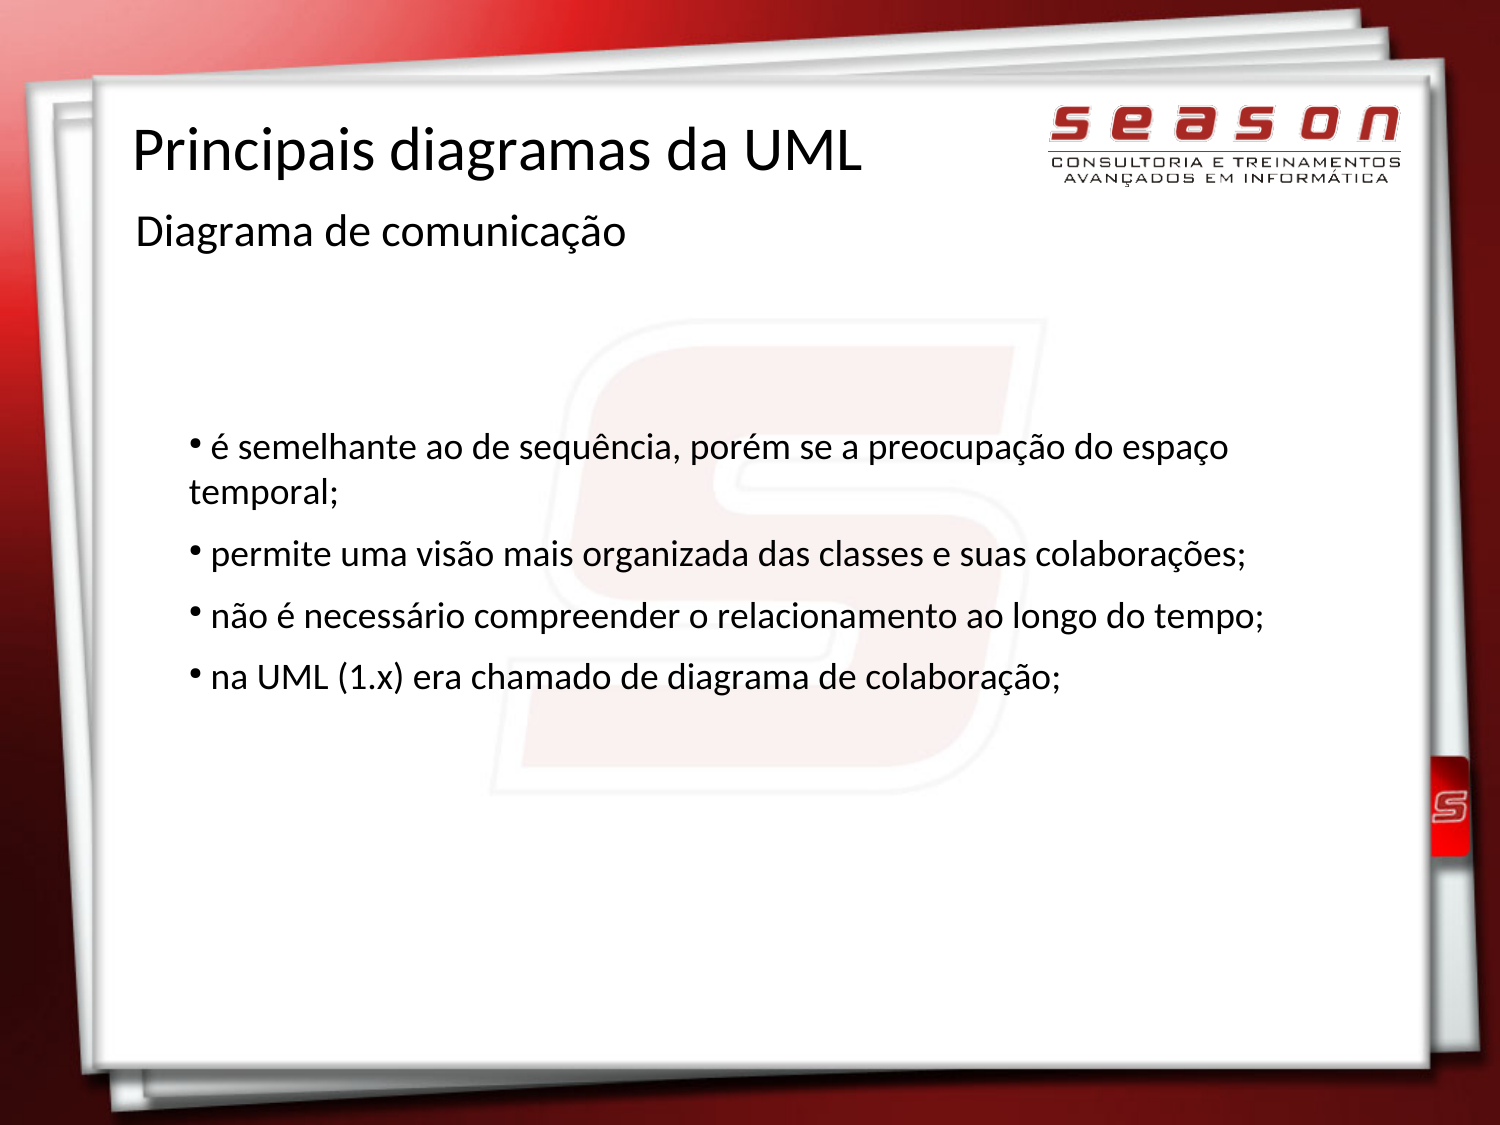

# Principais diagramas da UML
Diagrama de comunicação
 é semelhante ao de sequência, porém se a preocupação do espaço temporal;
 permite uma visão mais organizada das classes e suas colaborações;
 não é necessário compreender o relacionamento ao longo do tempo;
 na UML (1.x) era chamado de diagrama de colaboração;